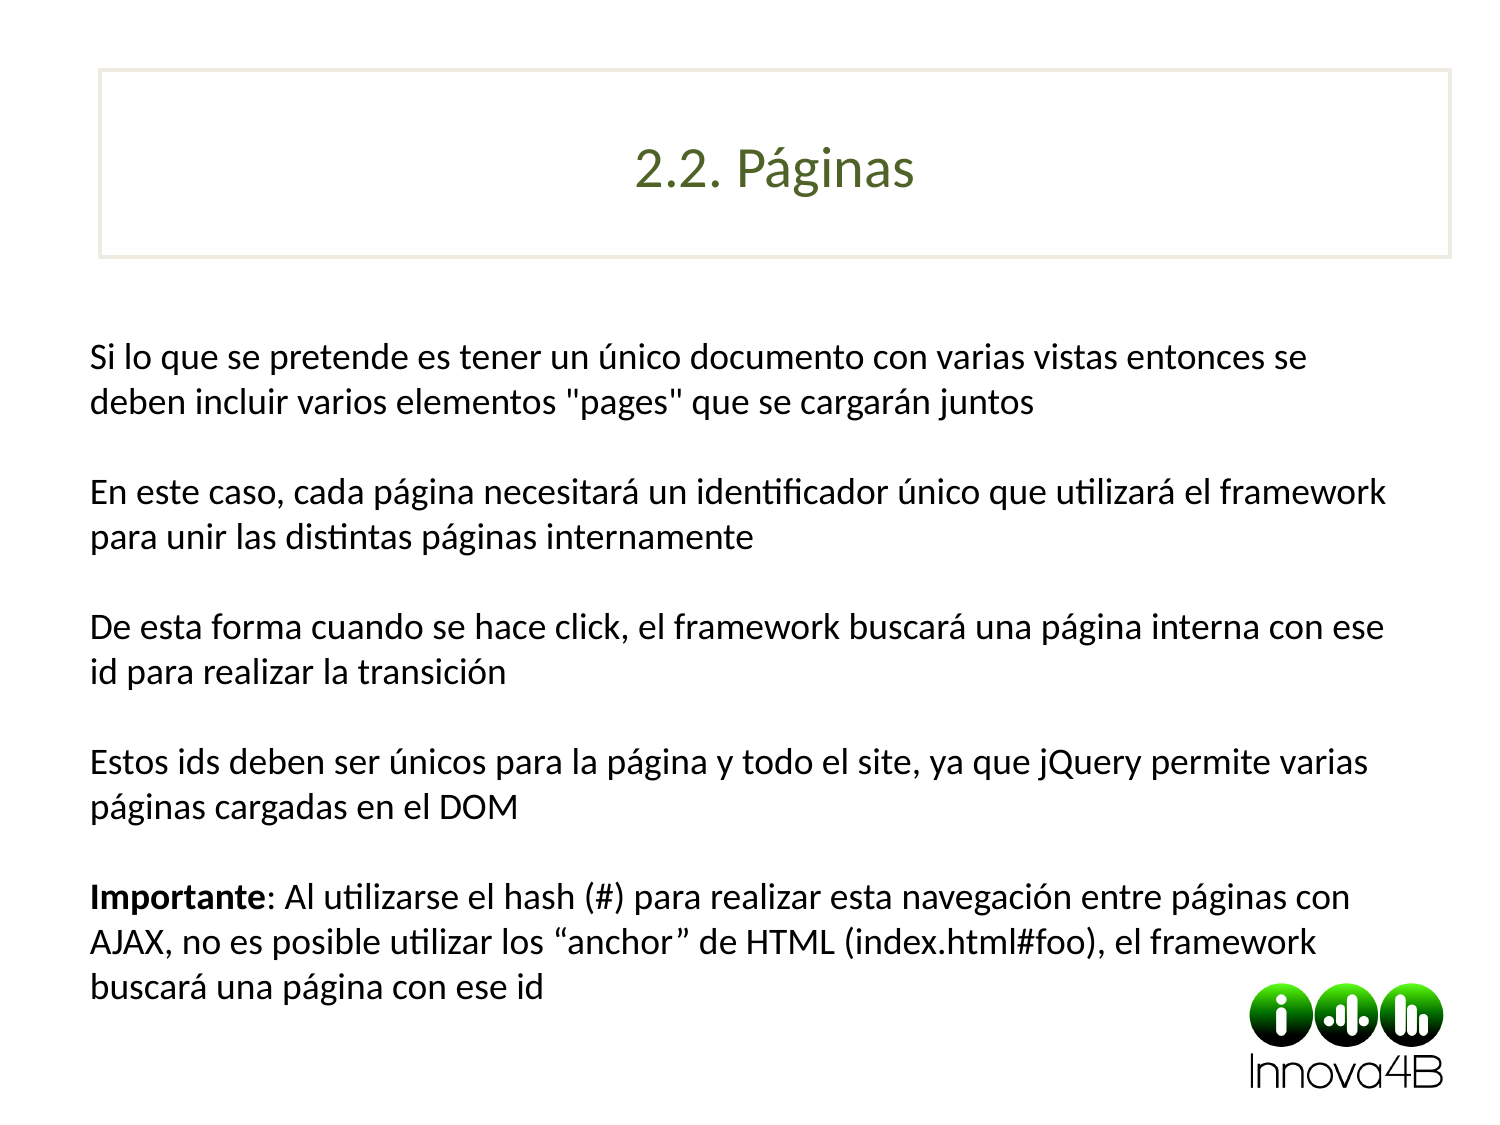

2.2. Páginas
Si lo que se pretende es tener un único documento con varias vistas entonces se deben incluir varios elementos "pages" que se cargarán juntos
En este caso, cada página necesitará un identificador único que utilizará el framework para unir las distintas páginas internamente
De esta forma cuando se hace click, el framework buscará una página interna con ese id para realizar la transición
Estos ids deben ser únicos para la página y todo el site, ya que jQuery permite varias páginas cargadas en el DOM
Importante: Al utilizarse el hash (#) para realizar esta navegación entre páginas con AJAX, no es posible utilizar los “anchor” de HTML (index.html#foo), el framework buscará una página con ese id